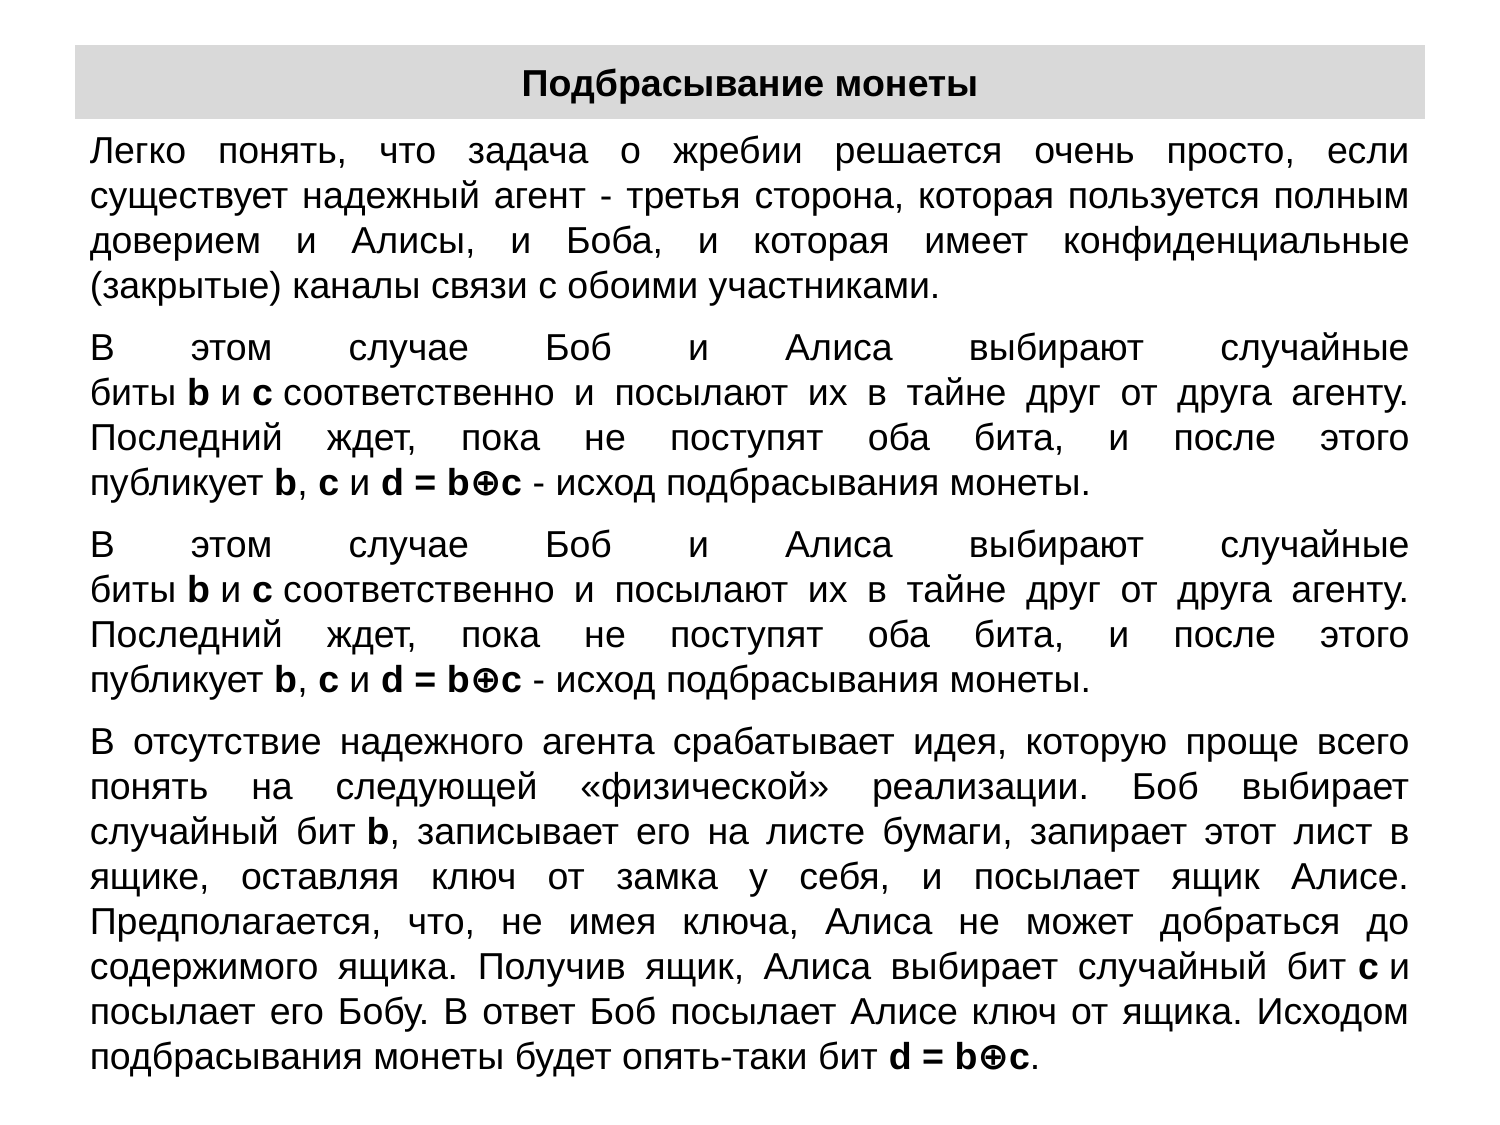

Подбрасывание монеты
Легко понять, что задача о жребии решается очень просто, если существует надежный агент - третья сторона, которая пользуется полным доверием и Алисы, и Боба, и которая имеет конфиденциальные (закрытые) каналы связи с обоими участниками.
В этом случае Боб и Алиса выбирают случайные биты b и c соответственно и посылают их в тайне друг от друга агенту. Последний ждет, пока не поступят оба бита, и после этого публикует b, c и d = b⊕c - исход подбрасывания монеты.
В этом случае Боб и Алиса выбирают случайные биты b и c соответственно и посылают их в тайне друг от друга агенту. Последний ждет, пока не поступят оба бита, и после этого публикует b, c и d = b⊕c - исход подбрасывания монеты.
В отсутствие надежного агента срабатывает идея, которую проще всего понять на следующей «физической» реализации. Боб выбирает случайный бит b, записывает его на листе бумаги, запирает этот лист в ящике, оставляя ключ от замка у себя, и посылает ящик Алисе. Предполагается, что, не имея ключа, Алиса не может добраться до содержимого ящика. Получив ящик, Алиса выбирает случайный бит c и посылает его Бобу. В ответ Боб посылает Алисе ключ от ящика. Исходом подбрасывания монеты будет опять-таки бит d = b⊕c.